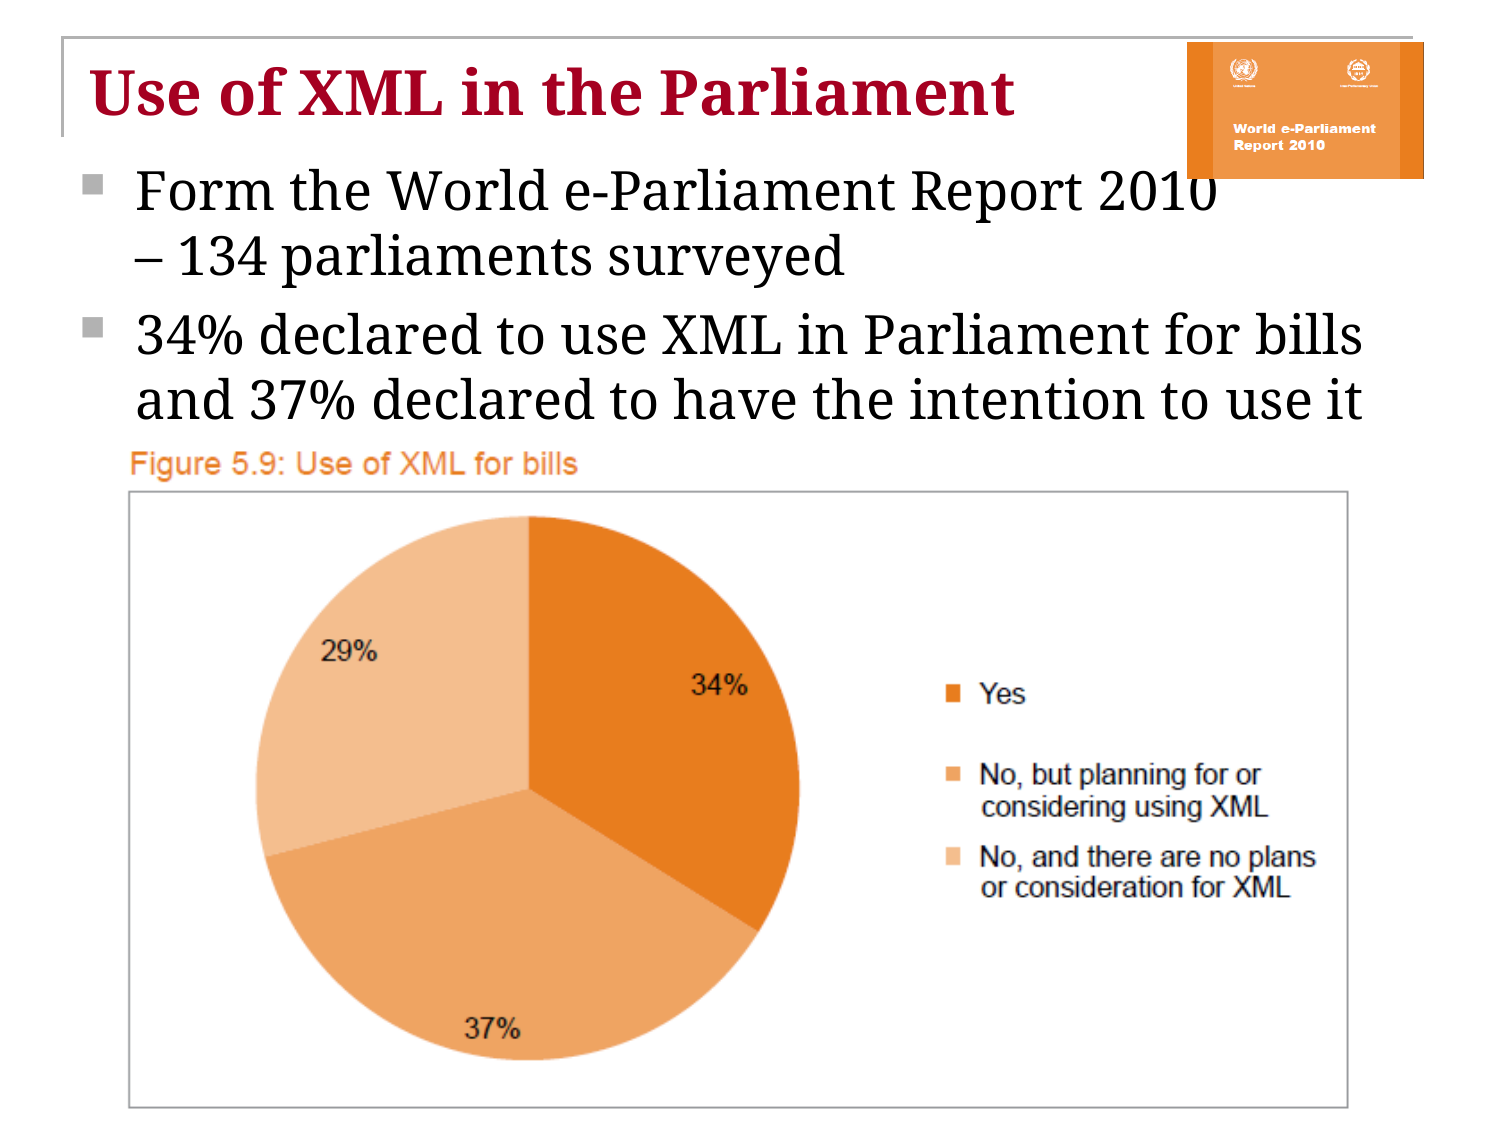

# Use of XML in the Parliament
Form the World e-Parliament Report 2010
– 134 parliaments surveyed
34% declared to use XML in Parliament for bills and 37% declared to have the intention to use it in future